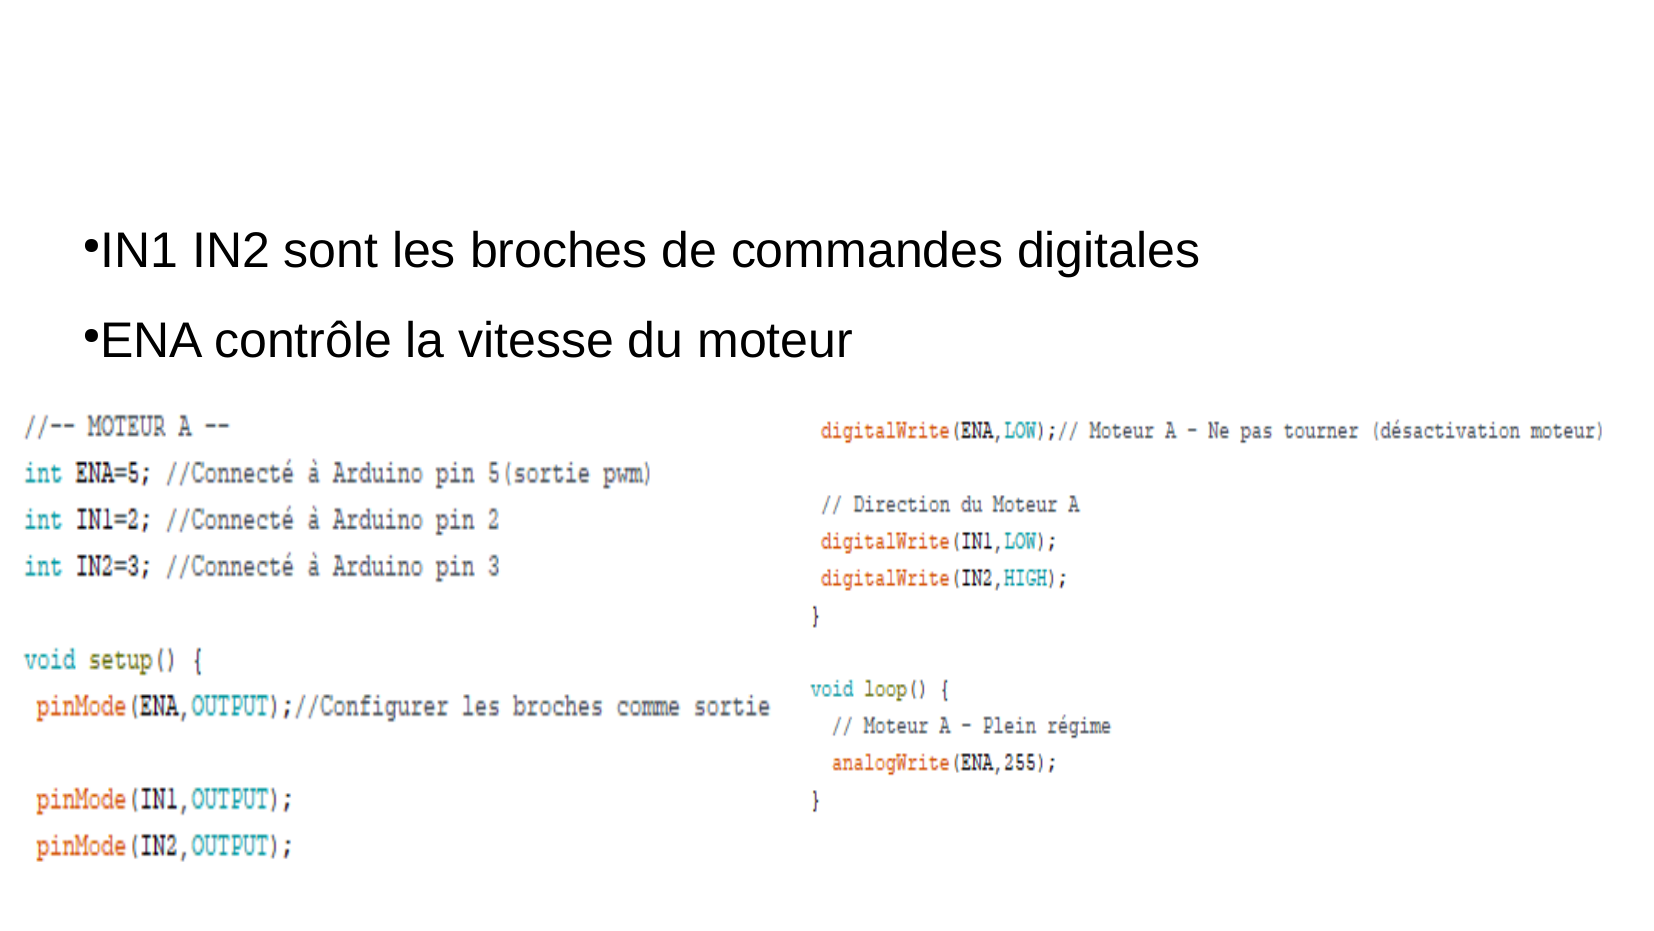

#
IN1 IN2 sont les broches de commandes digitales
ENA contrôle la vitesse du moteur